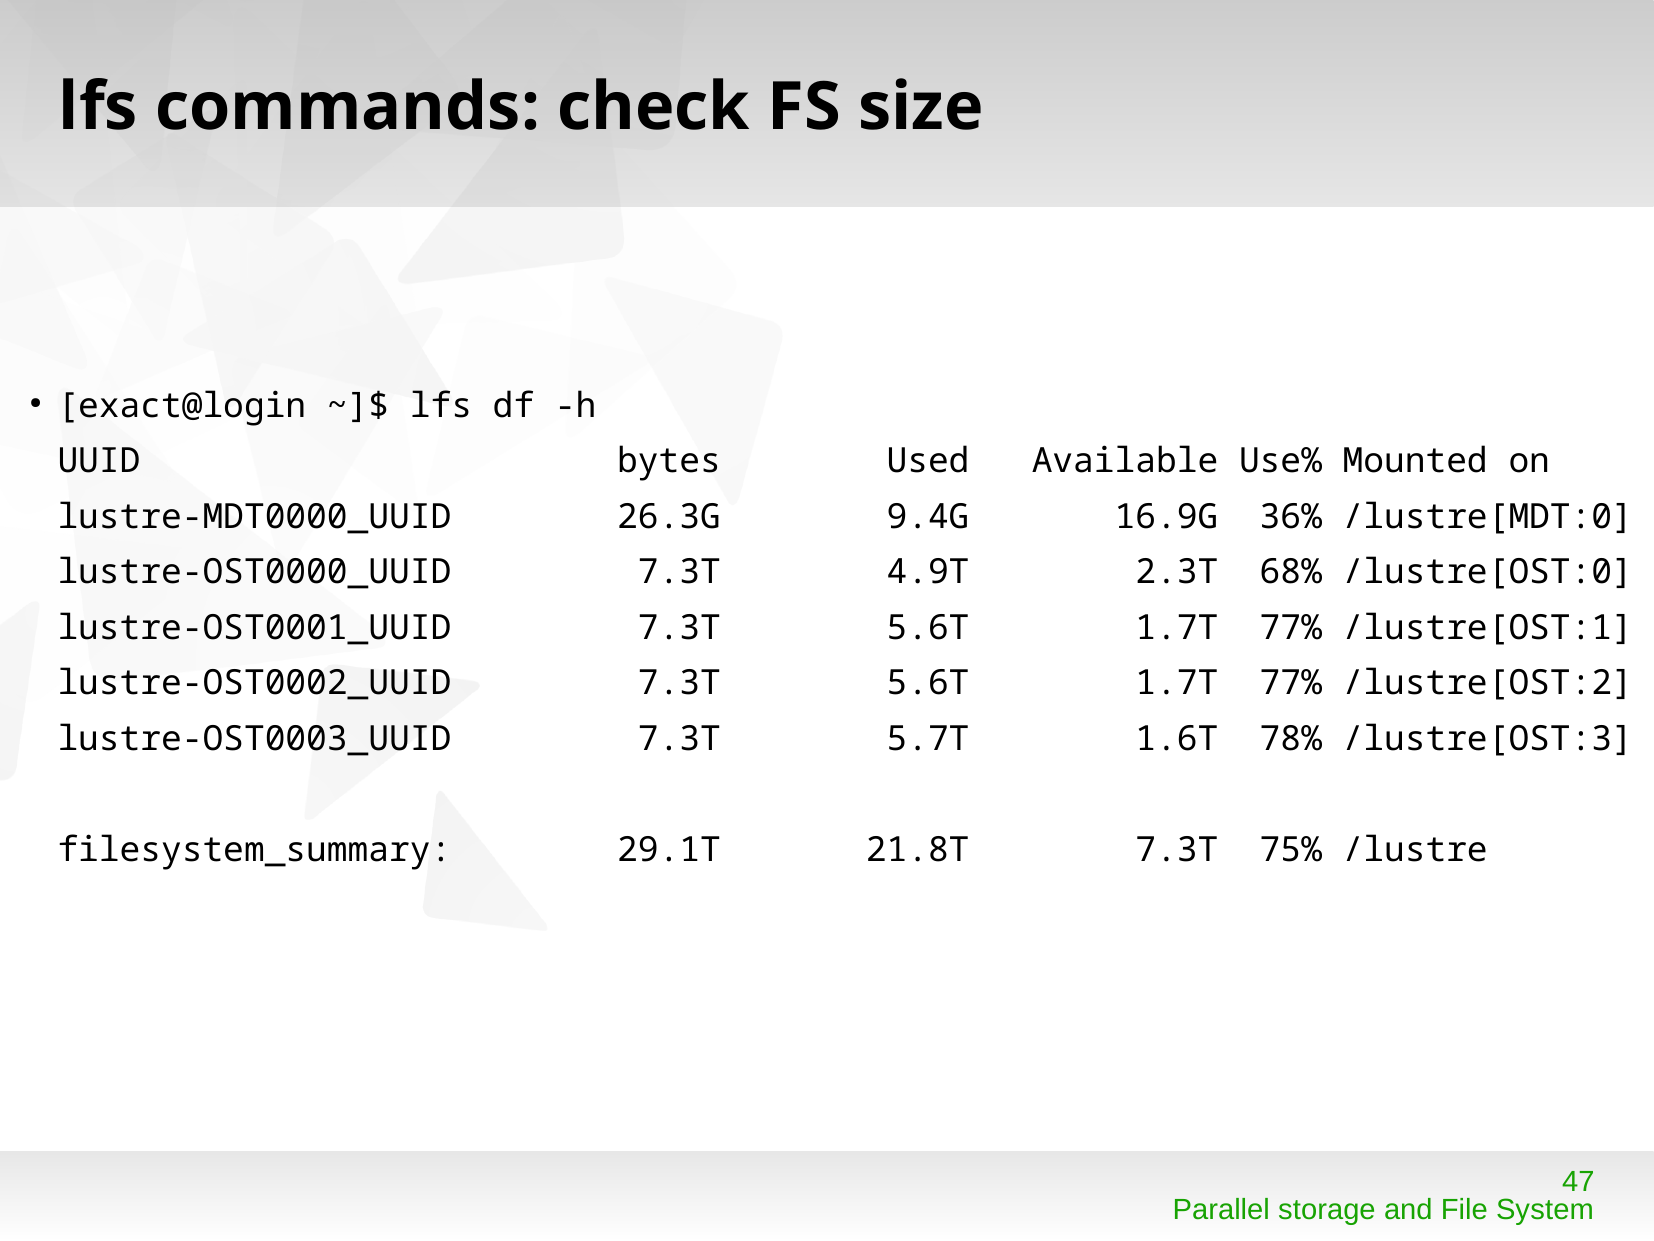

# lfs commands: check FS size
[exact@login ~]$ lfs df -h
UUID bytes Used Available Use% Mounted on
lustre-MDT0000_UUID 26.3G 9.4G 16.9G 36% /lustre[MDT:0]
lustre-OST0000_UUID 7.3T 4.9T 2.3T 68% /lustre[OST:0]
lustre-OST0001_UUID 7.3T 5.6T 1.7T 77% /lustre[OST:1]
lustre-OST0002_UUID 7.3T 5.6T 1.7T 77% /lustre[OST:2]
lustre-OST0003_UUID 7.3T 5.7T 1.6T 78% /lustre[OST:3]
filesystem_summary: 29.1T 21.8T 7.3T 75% /lustre
47
Parallel storage and File System